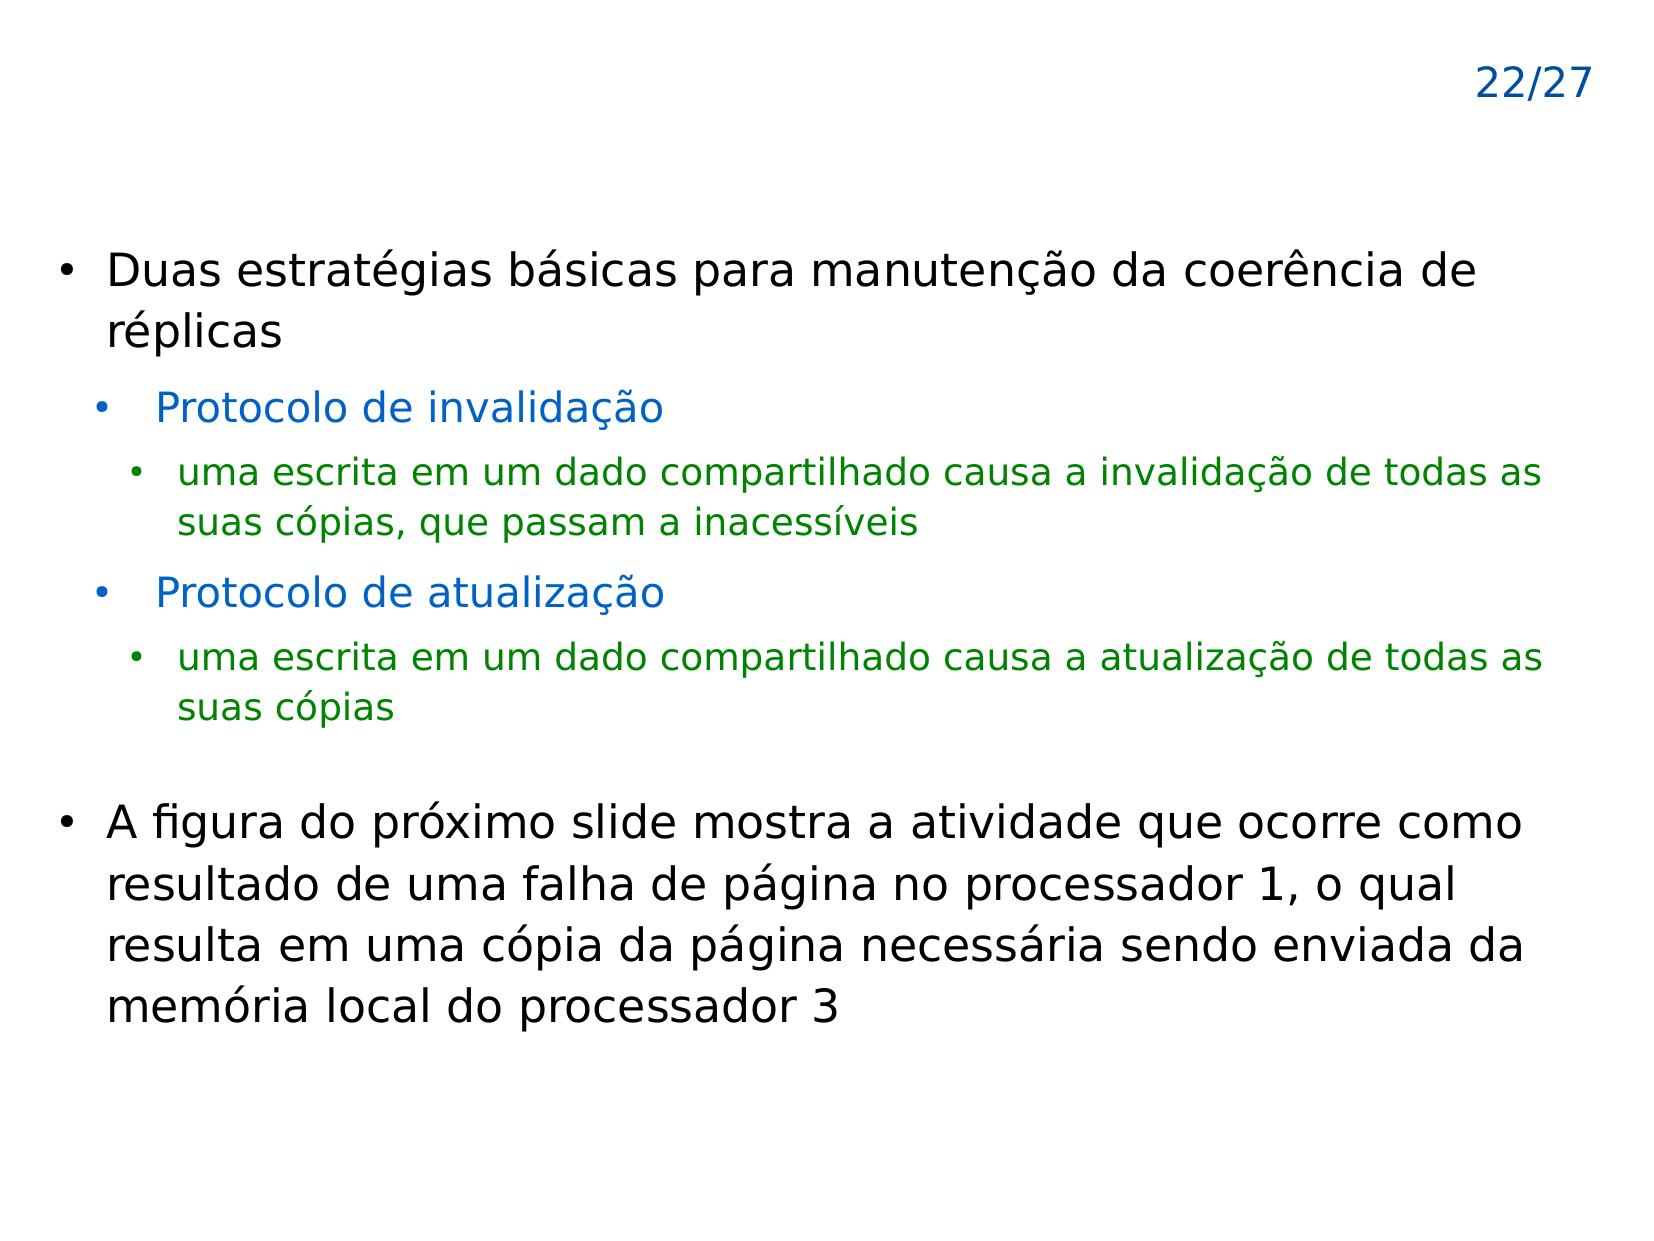

#
22
Duas estratégias básicas para manutenção da coerência de réplicas
 Protocolo de invalidação
uma escrita em um dado compartilhado causa a invalidação de todas as suas cópias, que passam a inacessíveis
 Protocolo de atualização
uma escrita em um dado compartilhado causa a atualização de todas as suas cópias
A figura do próximo slide mostra a atividade que ocorre como resultado de uma falha de página no processador 1, o qual resulta em uma cópia da página necessária sendo enviada da memória local do processador 3